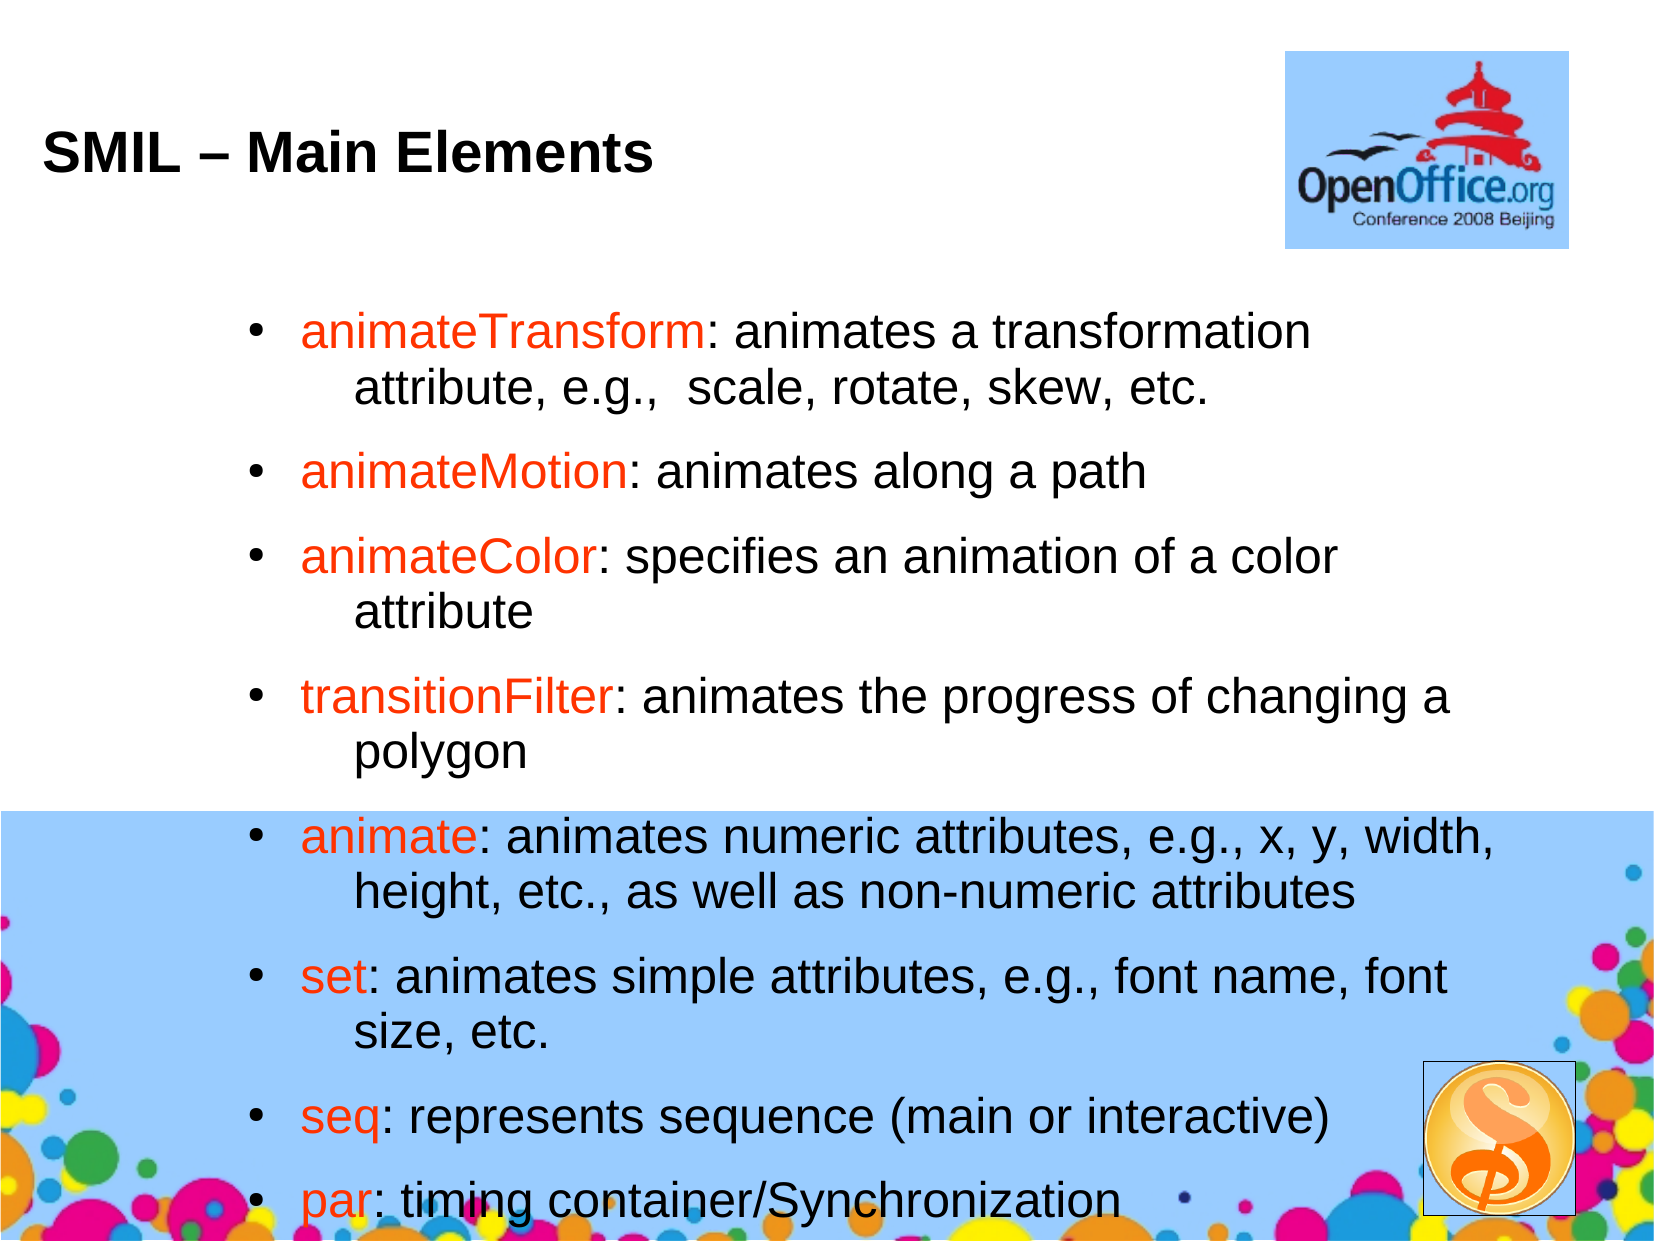

# SMIL – Main Elements
animateTransform: animates a transformation attribute, e.g., scale, rotate, skew, etc.
animateMotion: animates along a path
animateColor: specifies an animation of a color attribute
transitionFilter: animates the progress of changing a polygon
animate: animates numeric attributes, e.g., x, y, width, height, etc., as well as non-numeric attributes
set: animates simple attributes, e.g., font name, font size, etc.
seq: represents sequence (main or interactive)
par: timing container/Synchronization